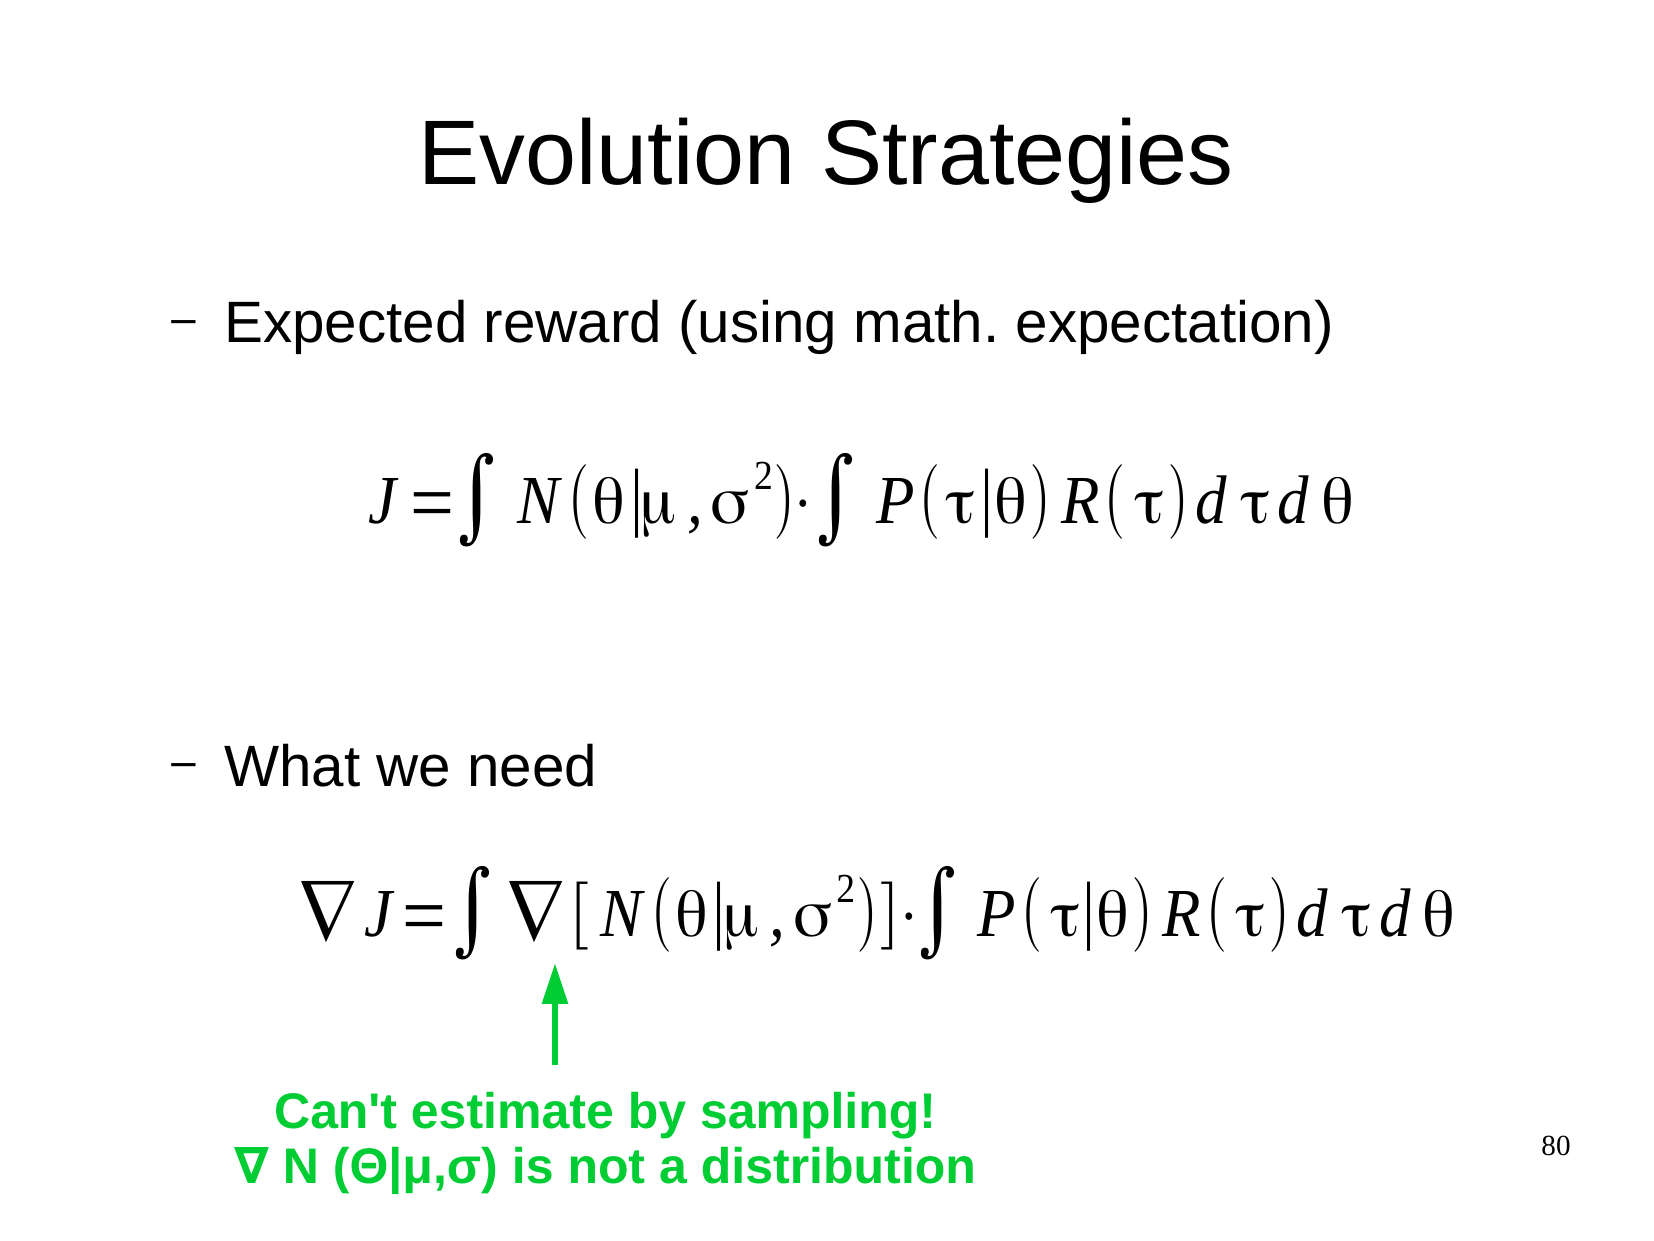

# Evolution Strategies
Expected reward (using math. expectation)
What we need
Can't estimate by sampling!
∇ N (Θ|μ,σ) is not a distribution
80